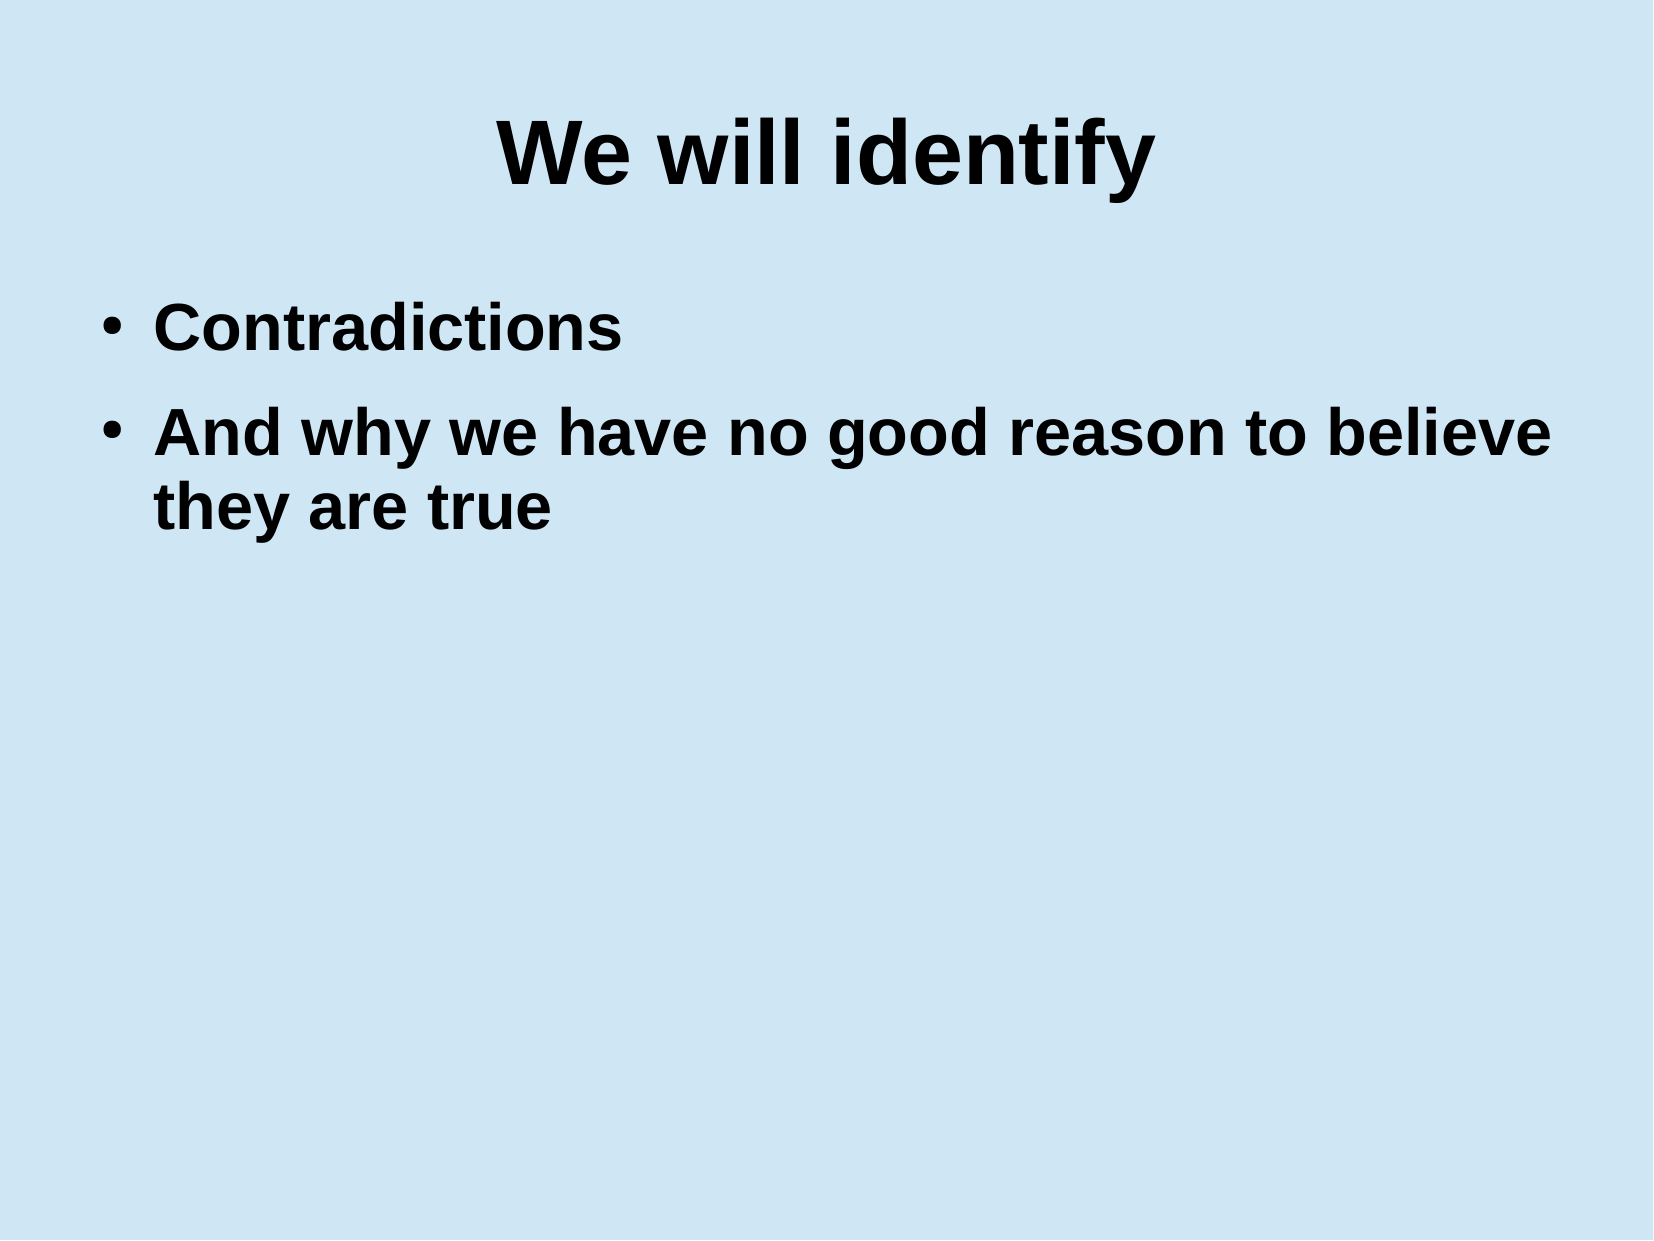

# We will identify
Contradictions
And why we have no good reason to believe they are true